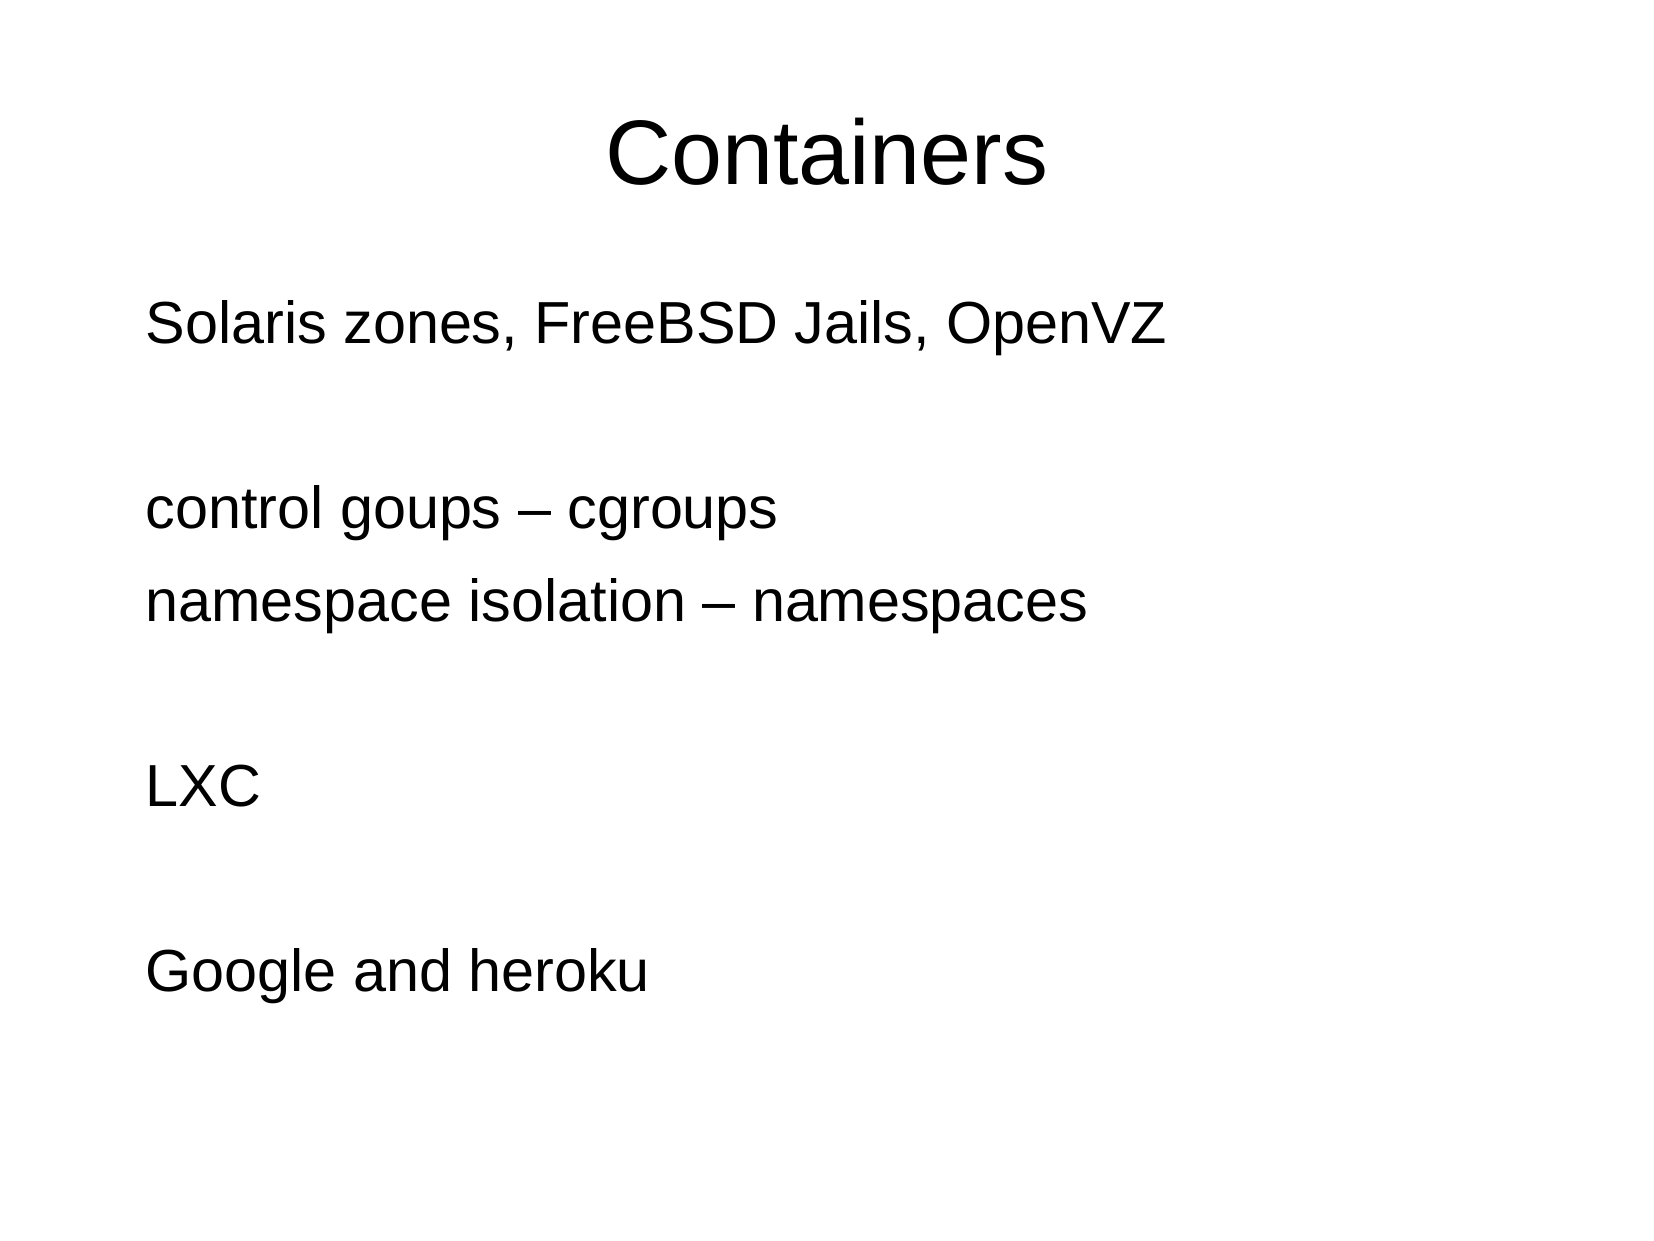

# Containers
Solaris zones, FreeBSD Jails, OpenVZ
control goups – cgroups
namespace isolation – namespaces
LXC
Google and heroku